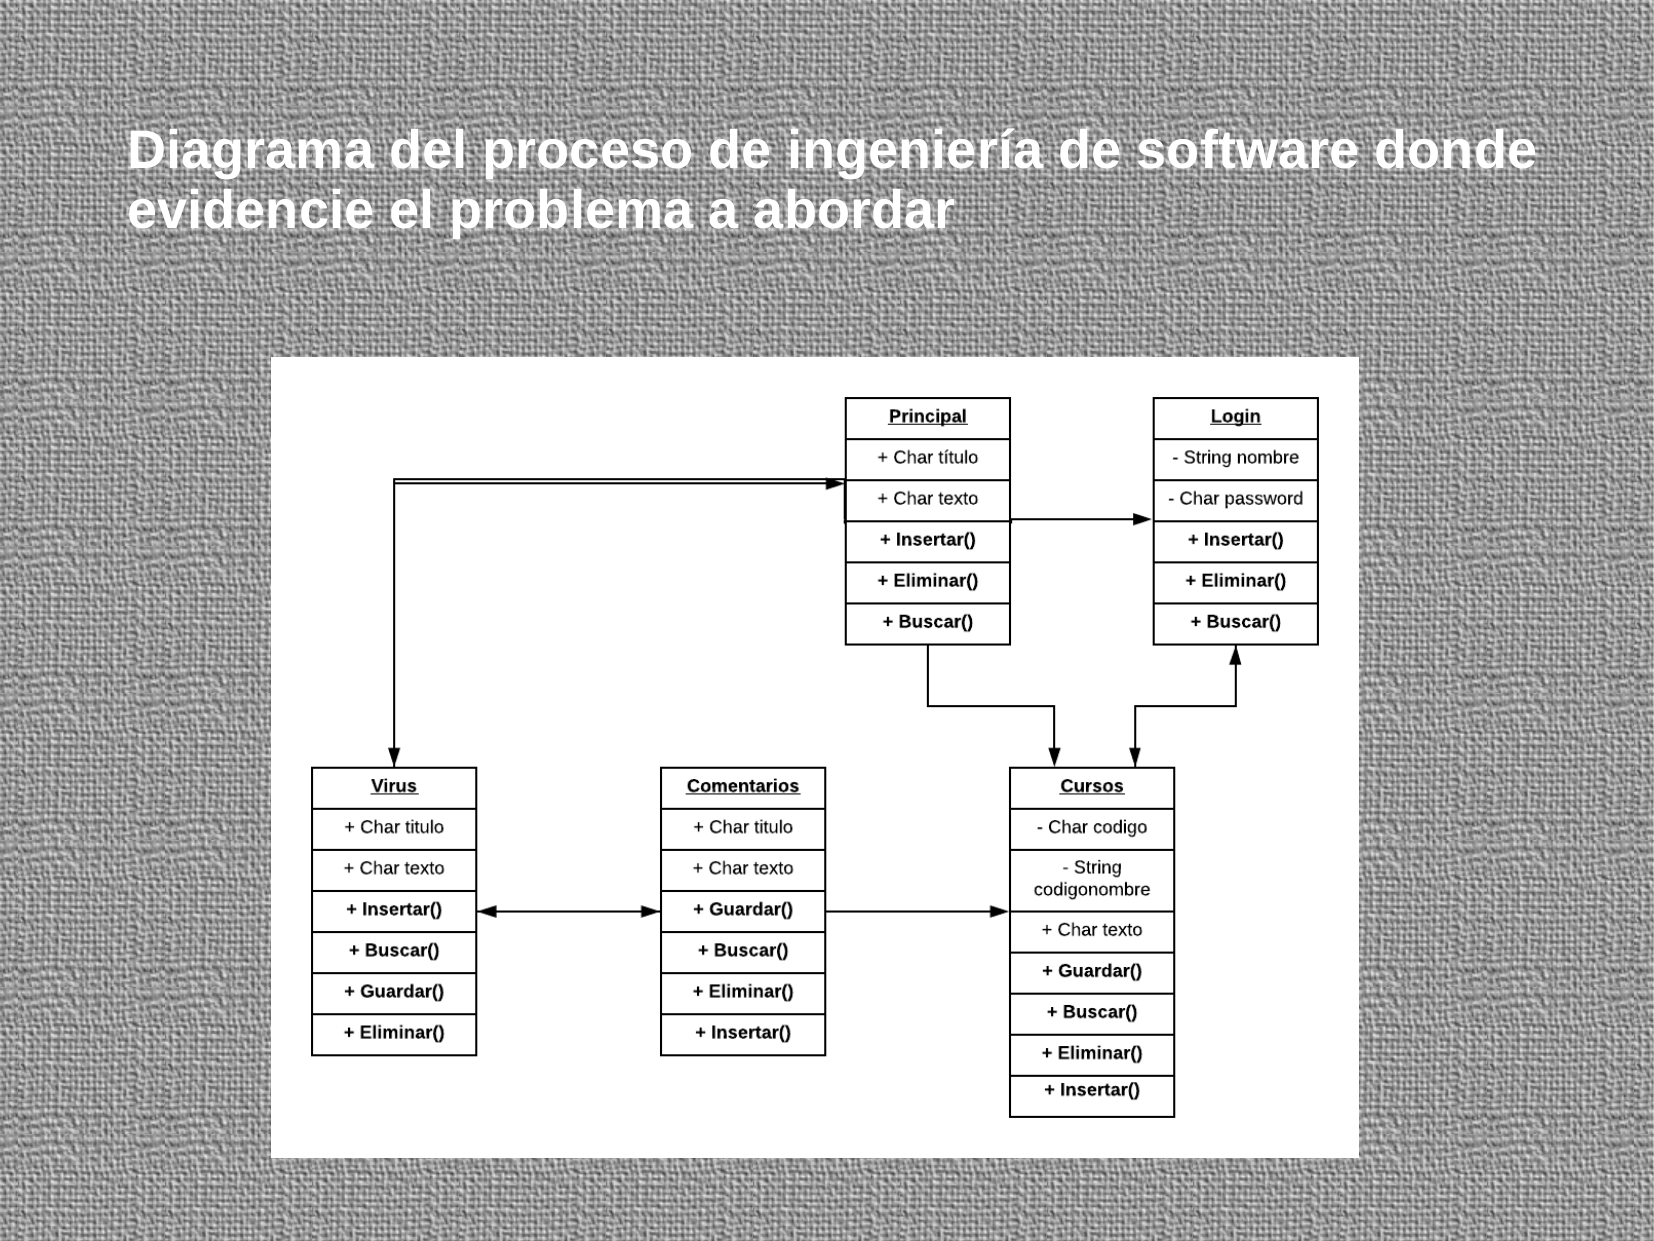

# Diagrama del proceso de ingeniería de software donde evidencie el problema a abordar